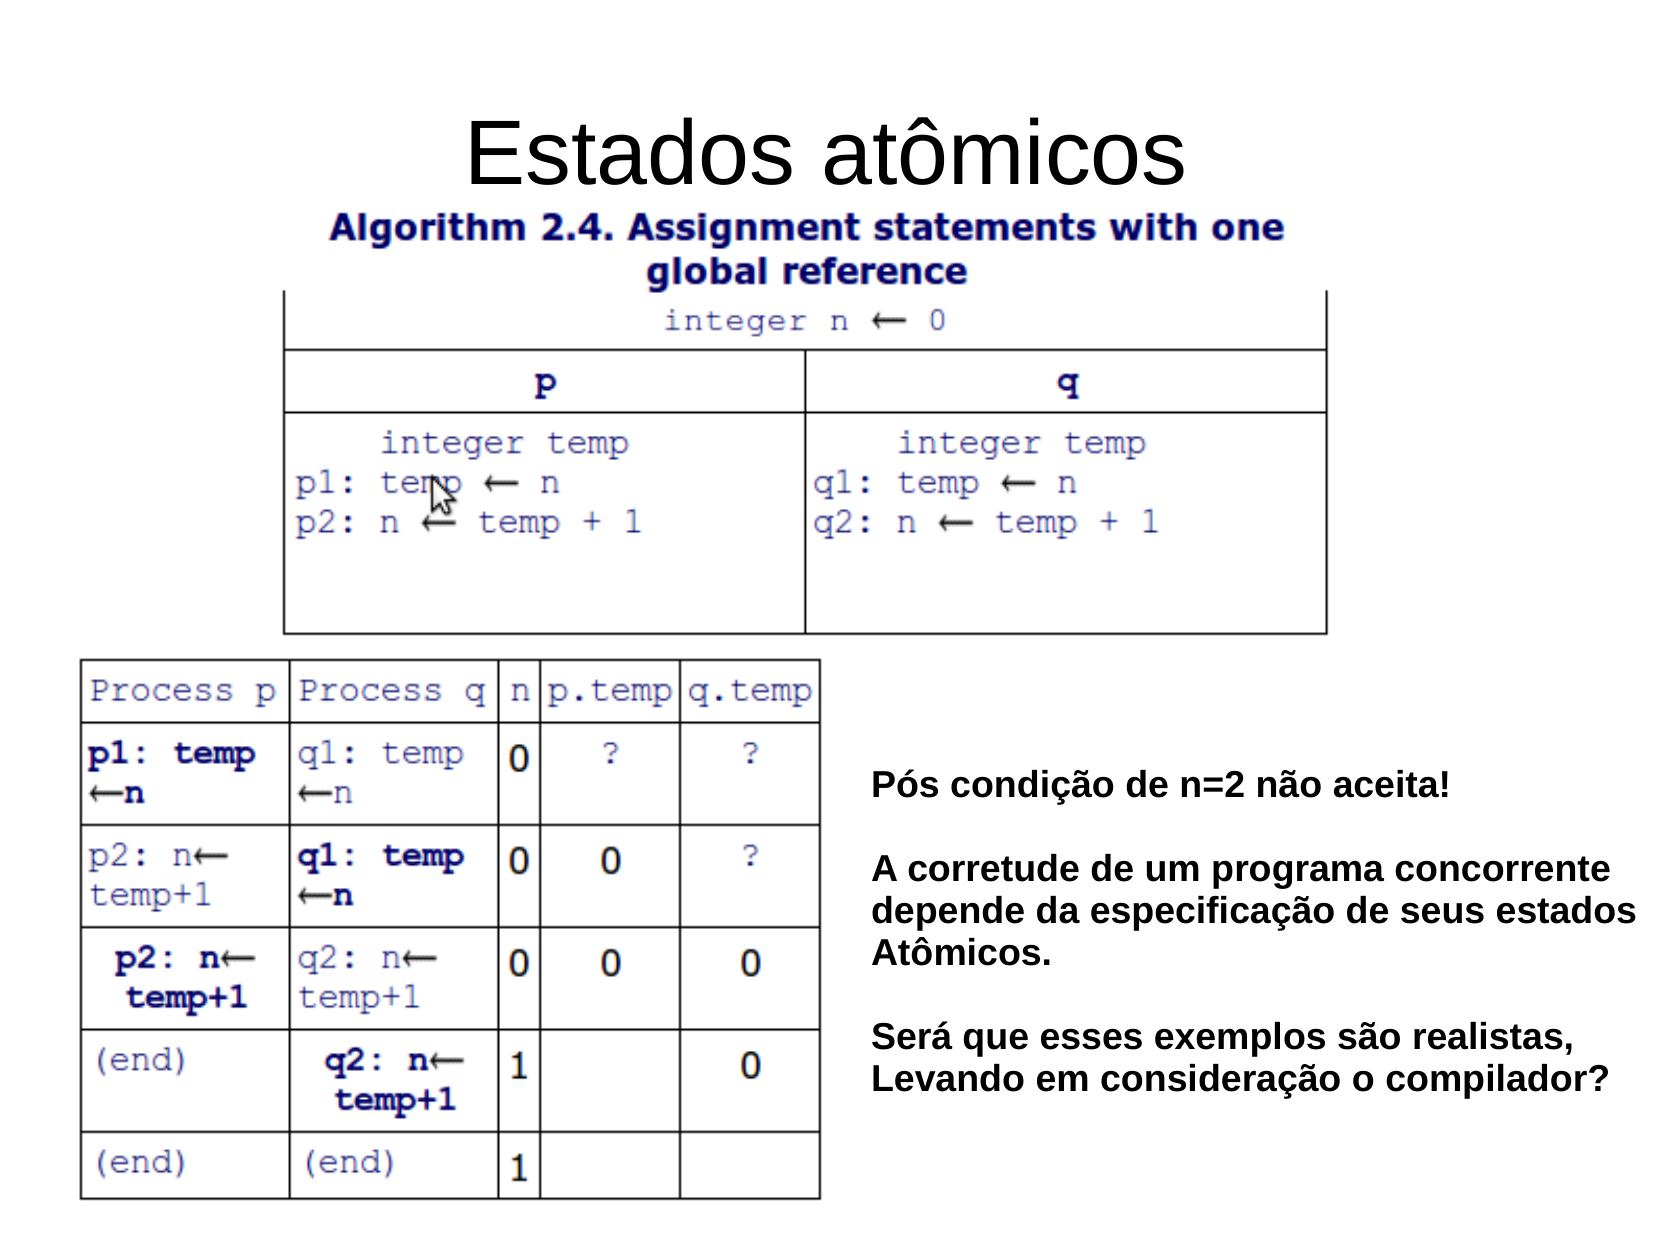

# Estados atômicos
Pós condição de n=2 não aceita!
A corretude de um programa concorrente
depende da especificação de seus estados
Atômicos.
Será que esses exemplos são realistas,
Levando em consideração o compilador?